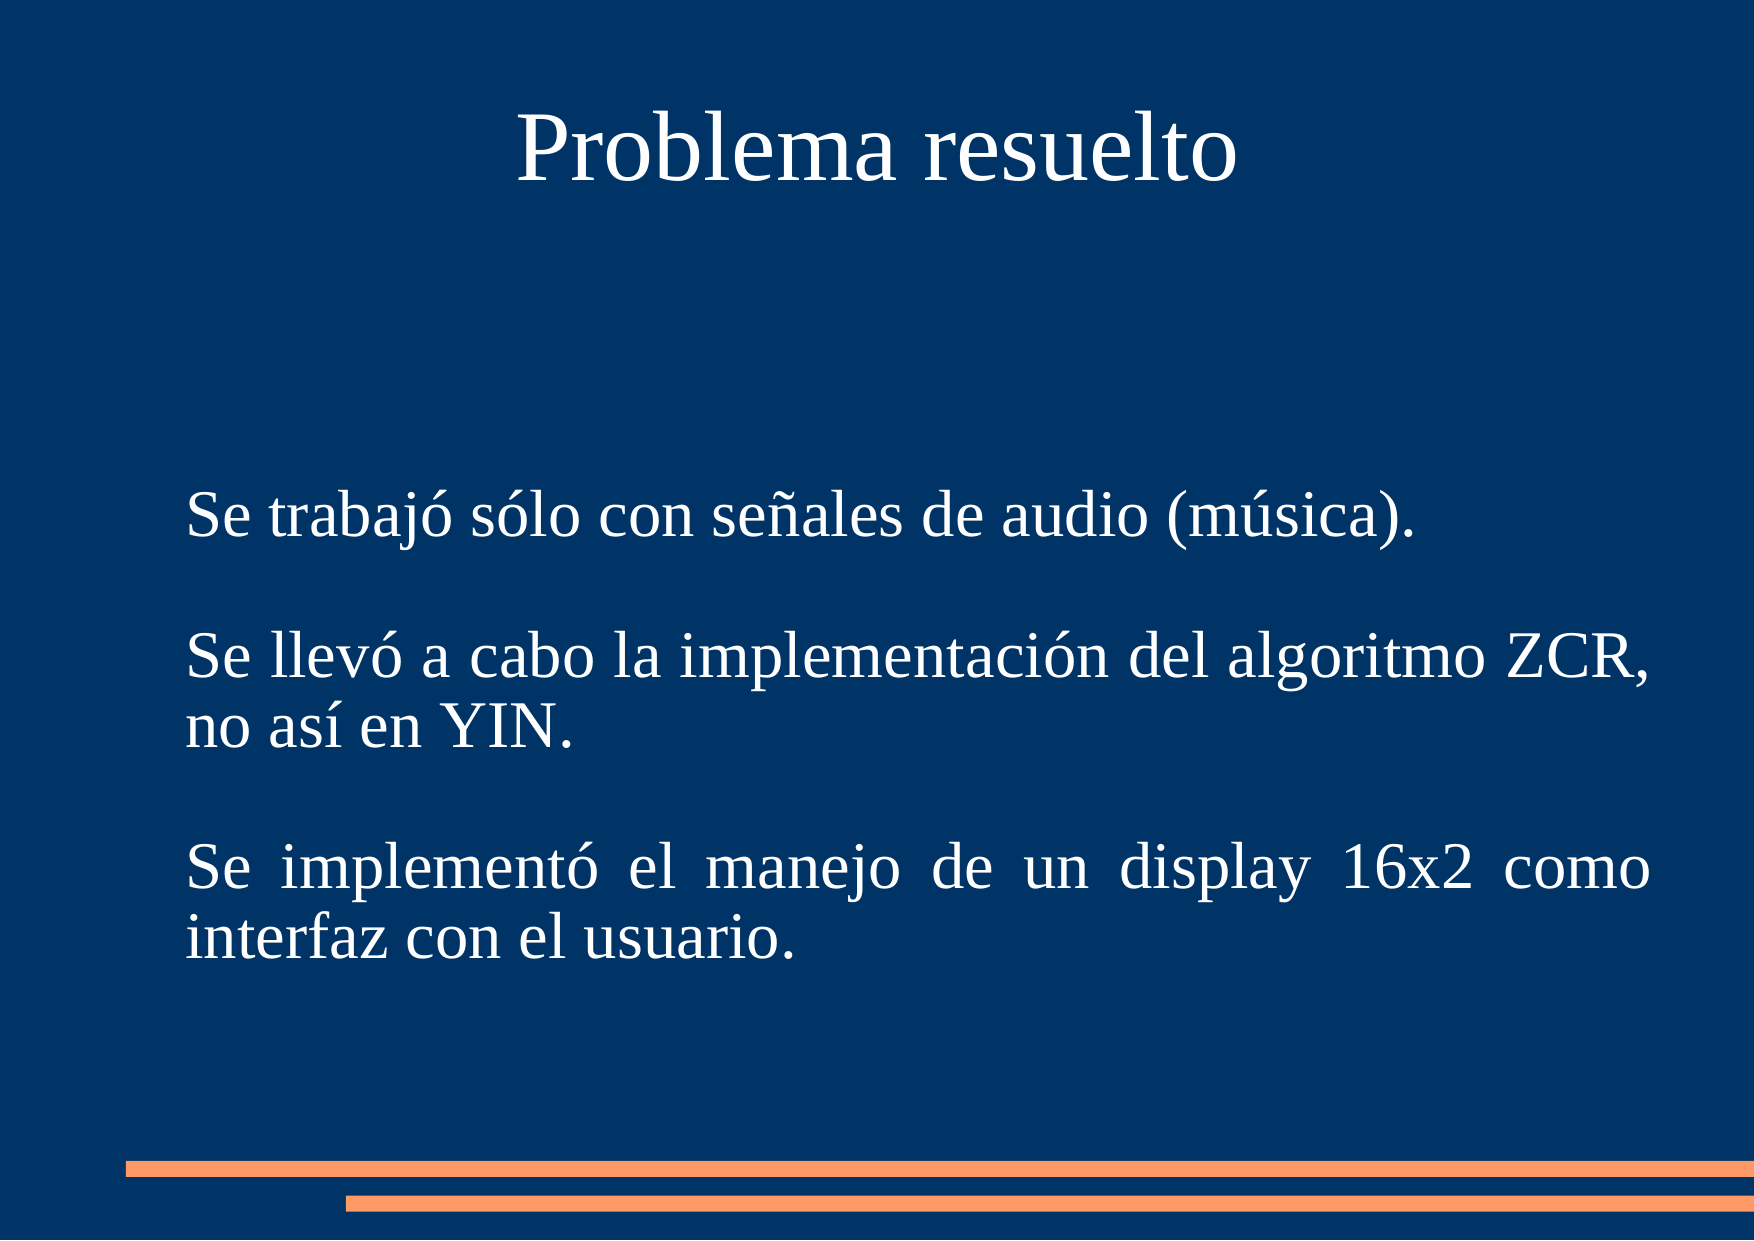

# Problema resuelto
	Se trabajó sólo con señales de audio (música).
	Se llevó a cabo la implementación del algoritmo ZCR, no así en YIN.
	Se implementó el manejo de un display 16x2 como interfaz con el usuario.